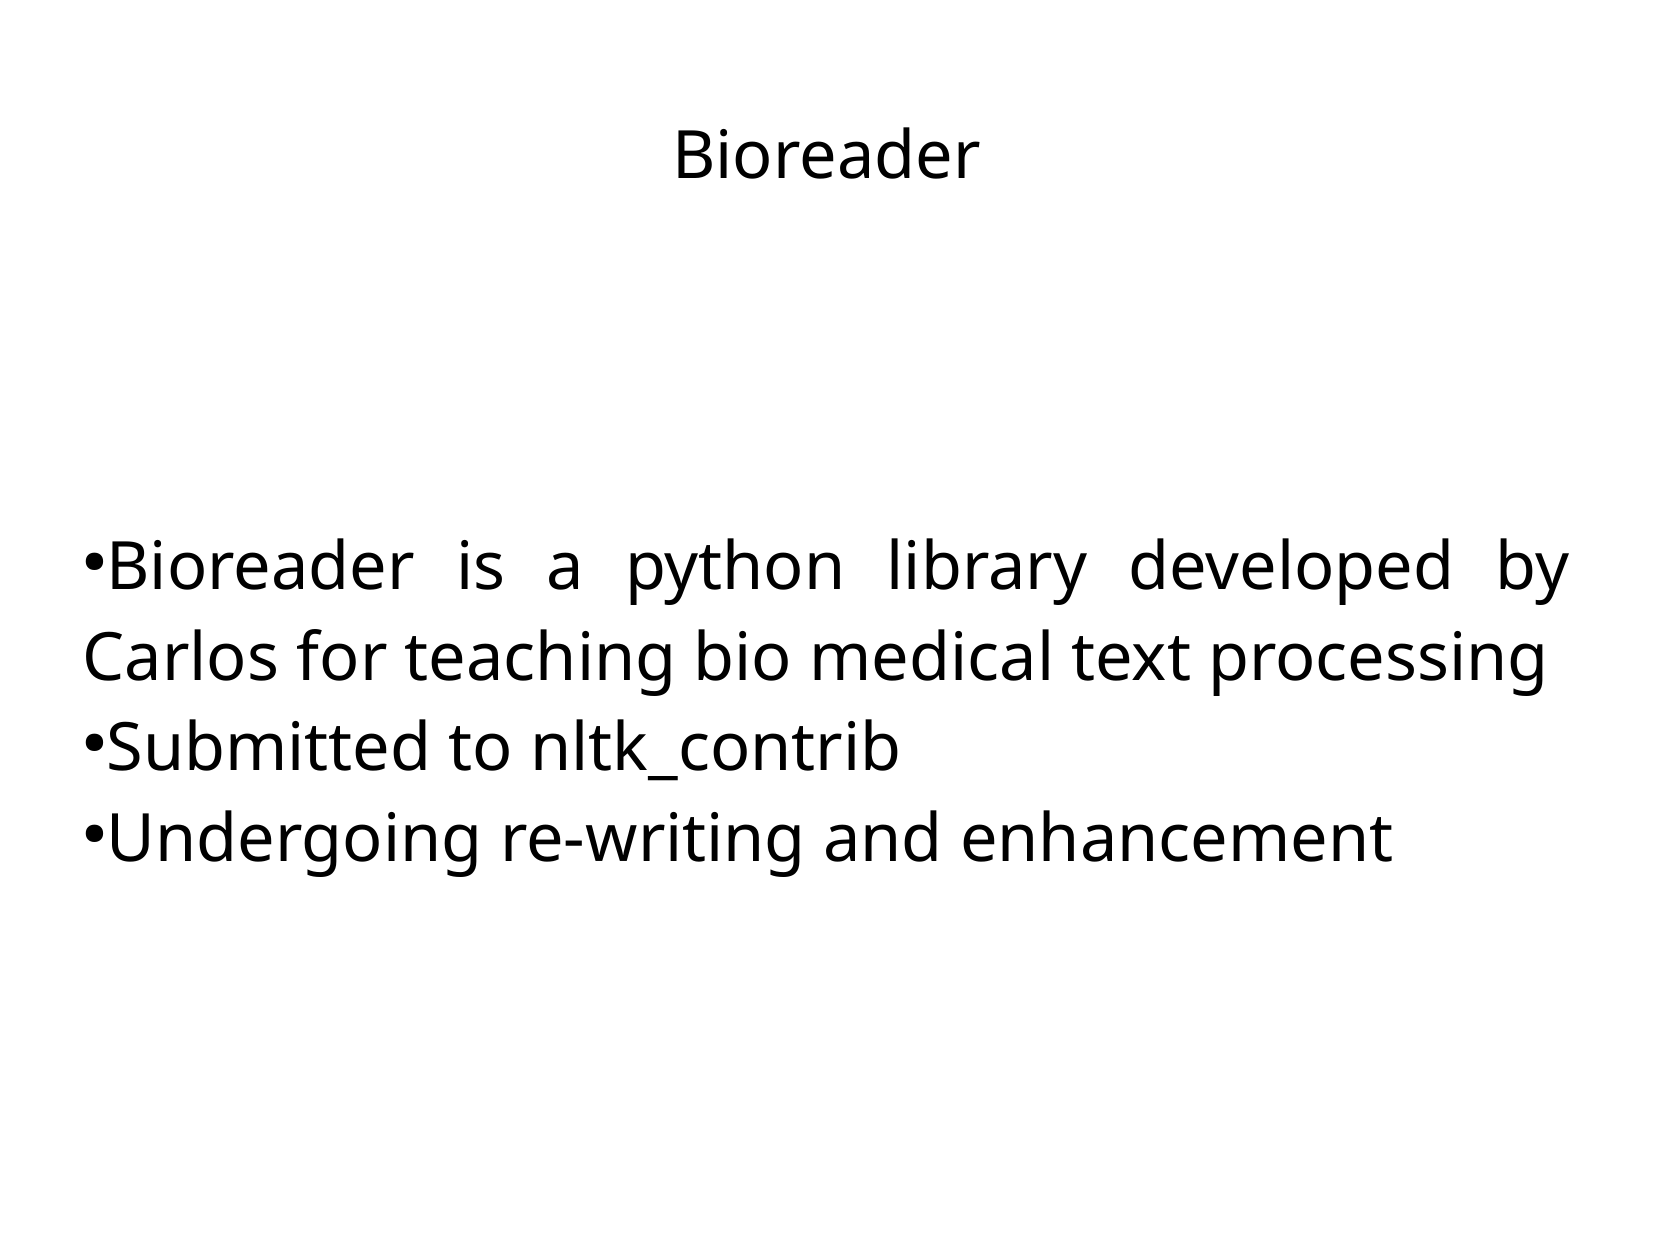

# Bioreader
Bioreader is a python library developed by Carlos for teaching bio medical text processing
Submitted to nltk_contrib
Undergoing re-writing and enhancement